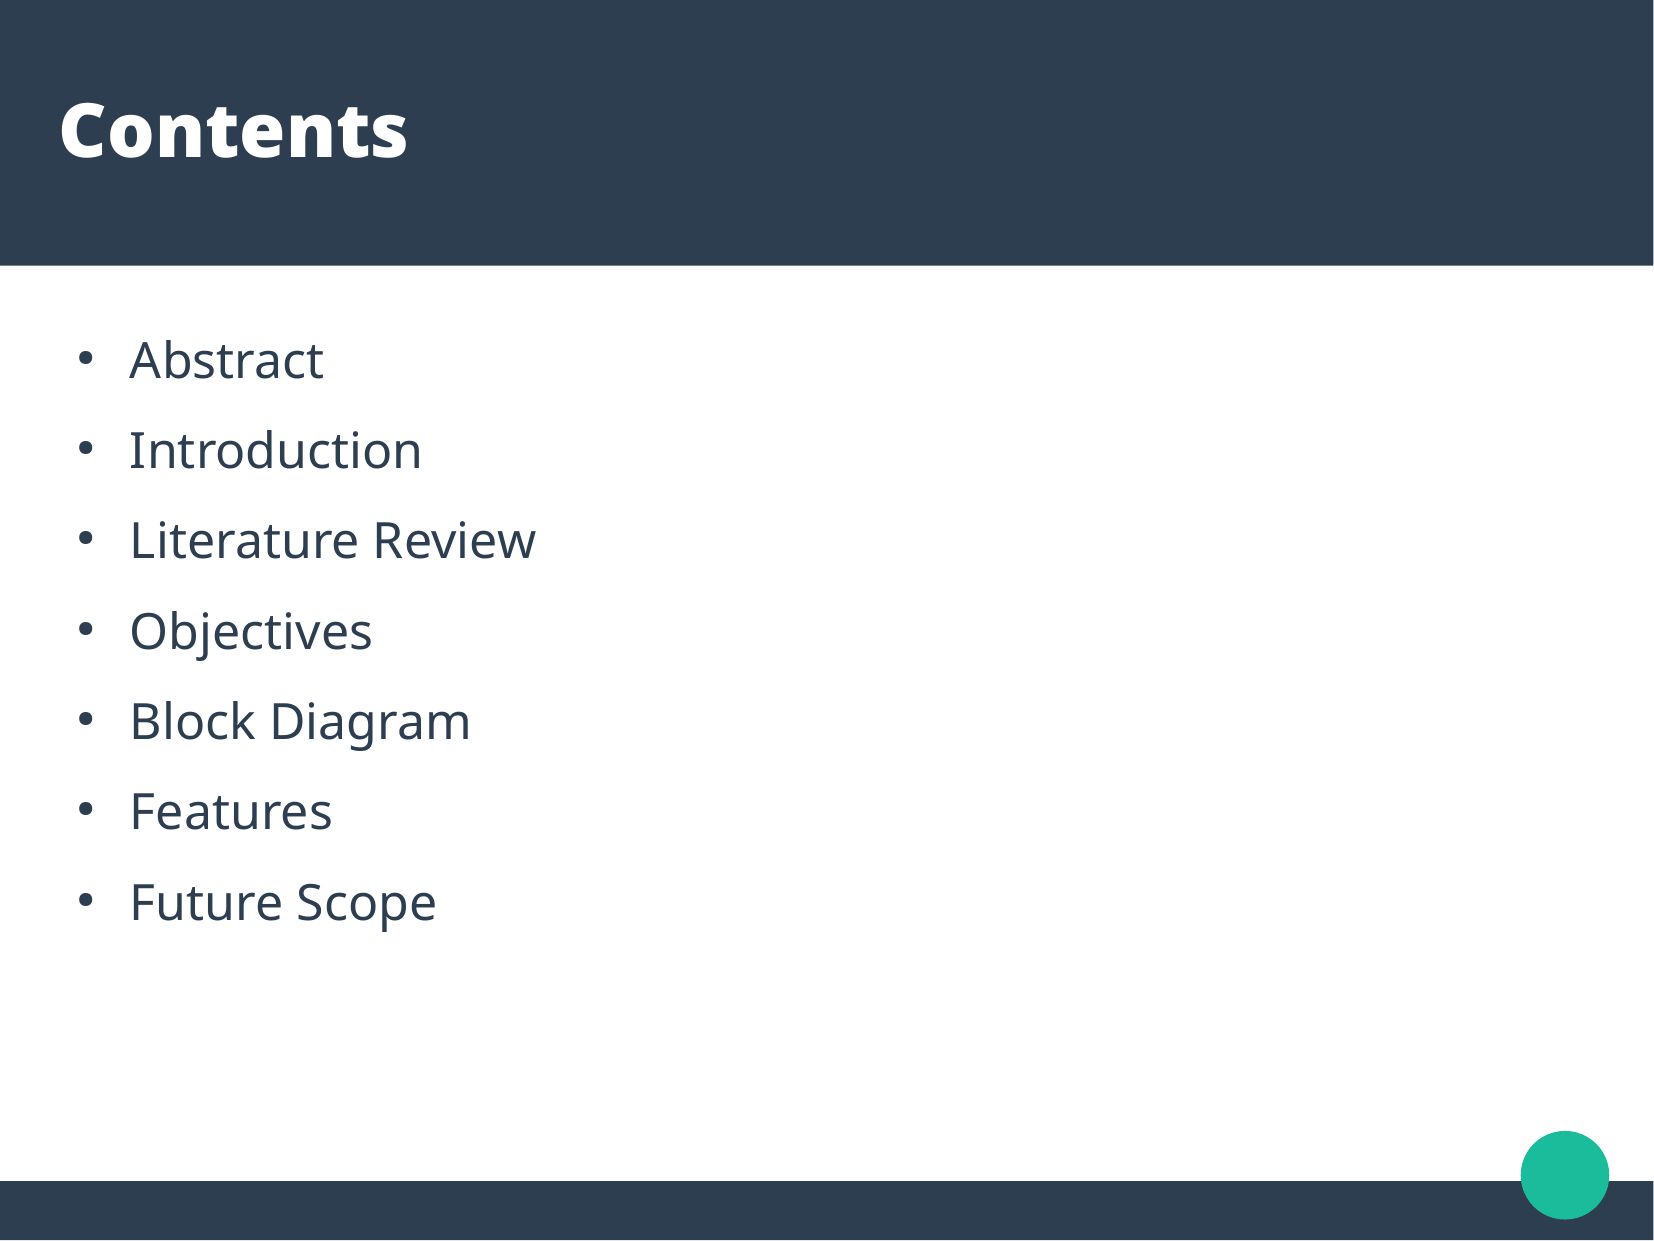

# Contents
Abstract
Introduction
Literature Review
Objectives
Block Diagram
Features
Future Scope